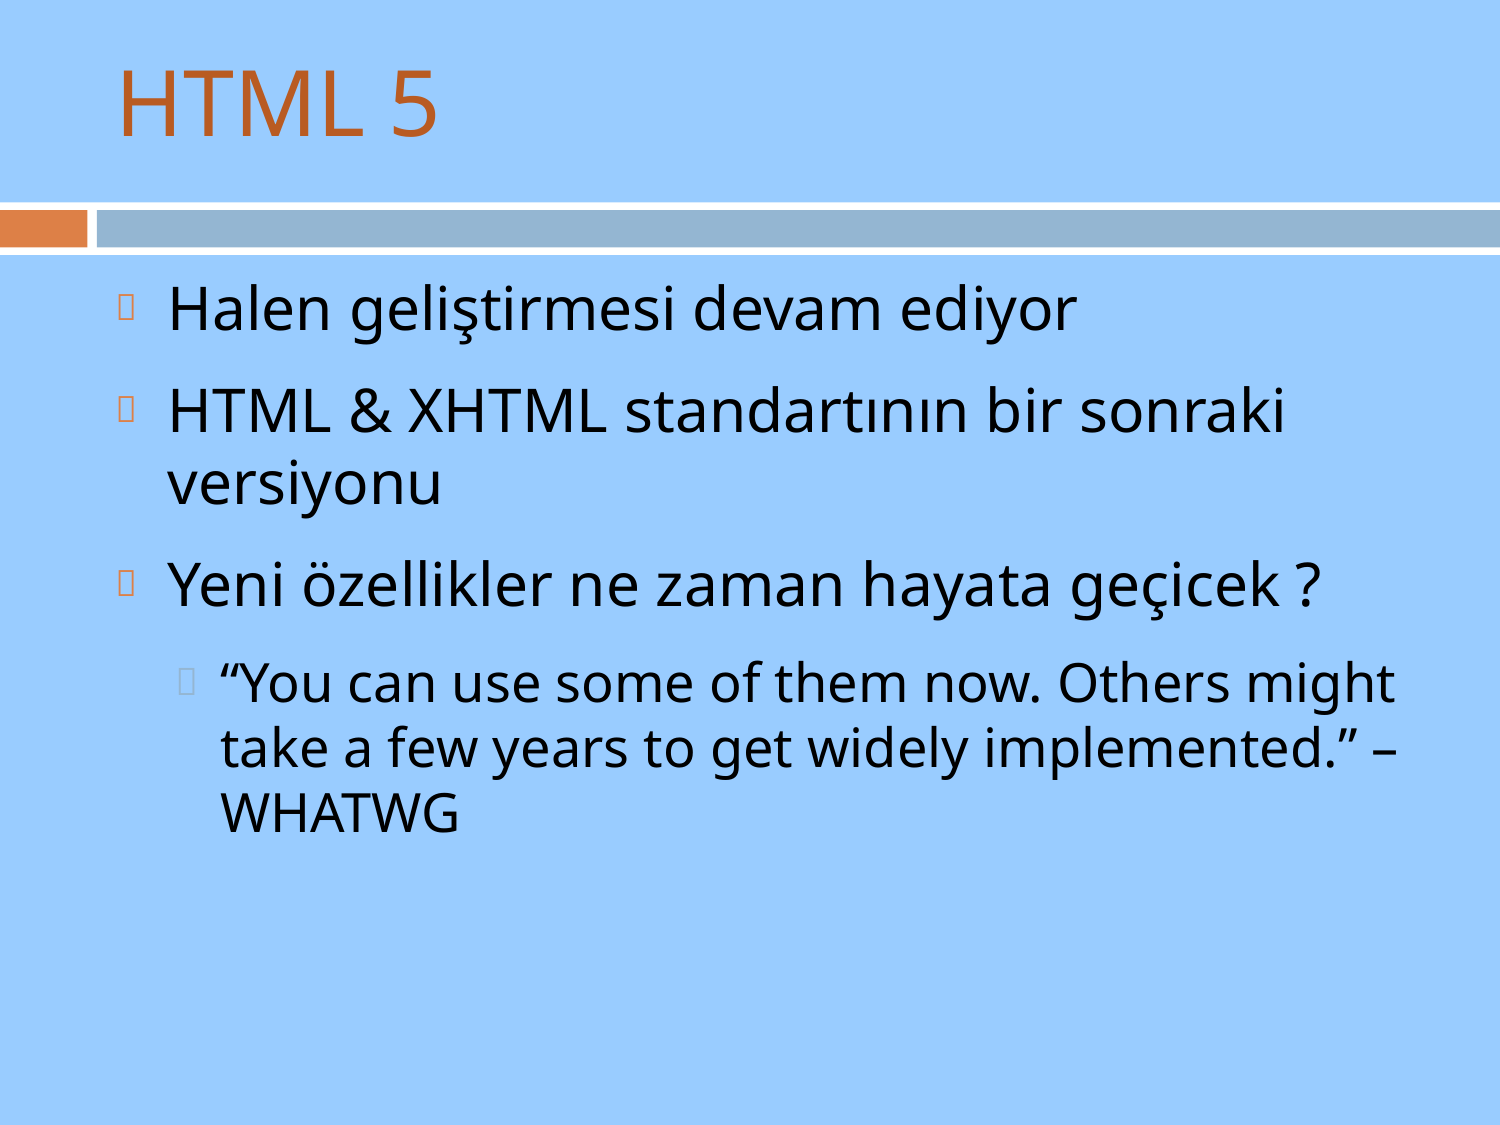

# HTML 5
Halen geliştirmesi devam ediyor
HTML & XHTML standartının bir sonraki versiyonu
Yeni özellikler ne zaman hayata geçicek ?
“You can use some of them now. Others might take a few years to get widely implemented.” – WHATWG